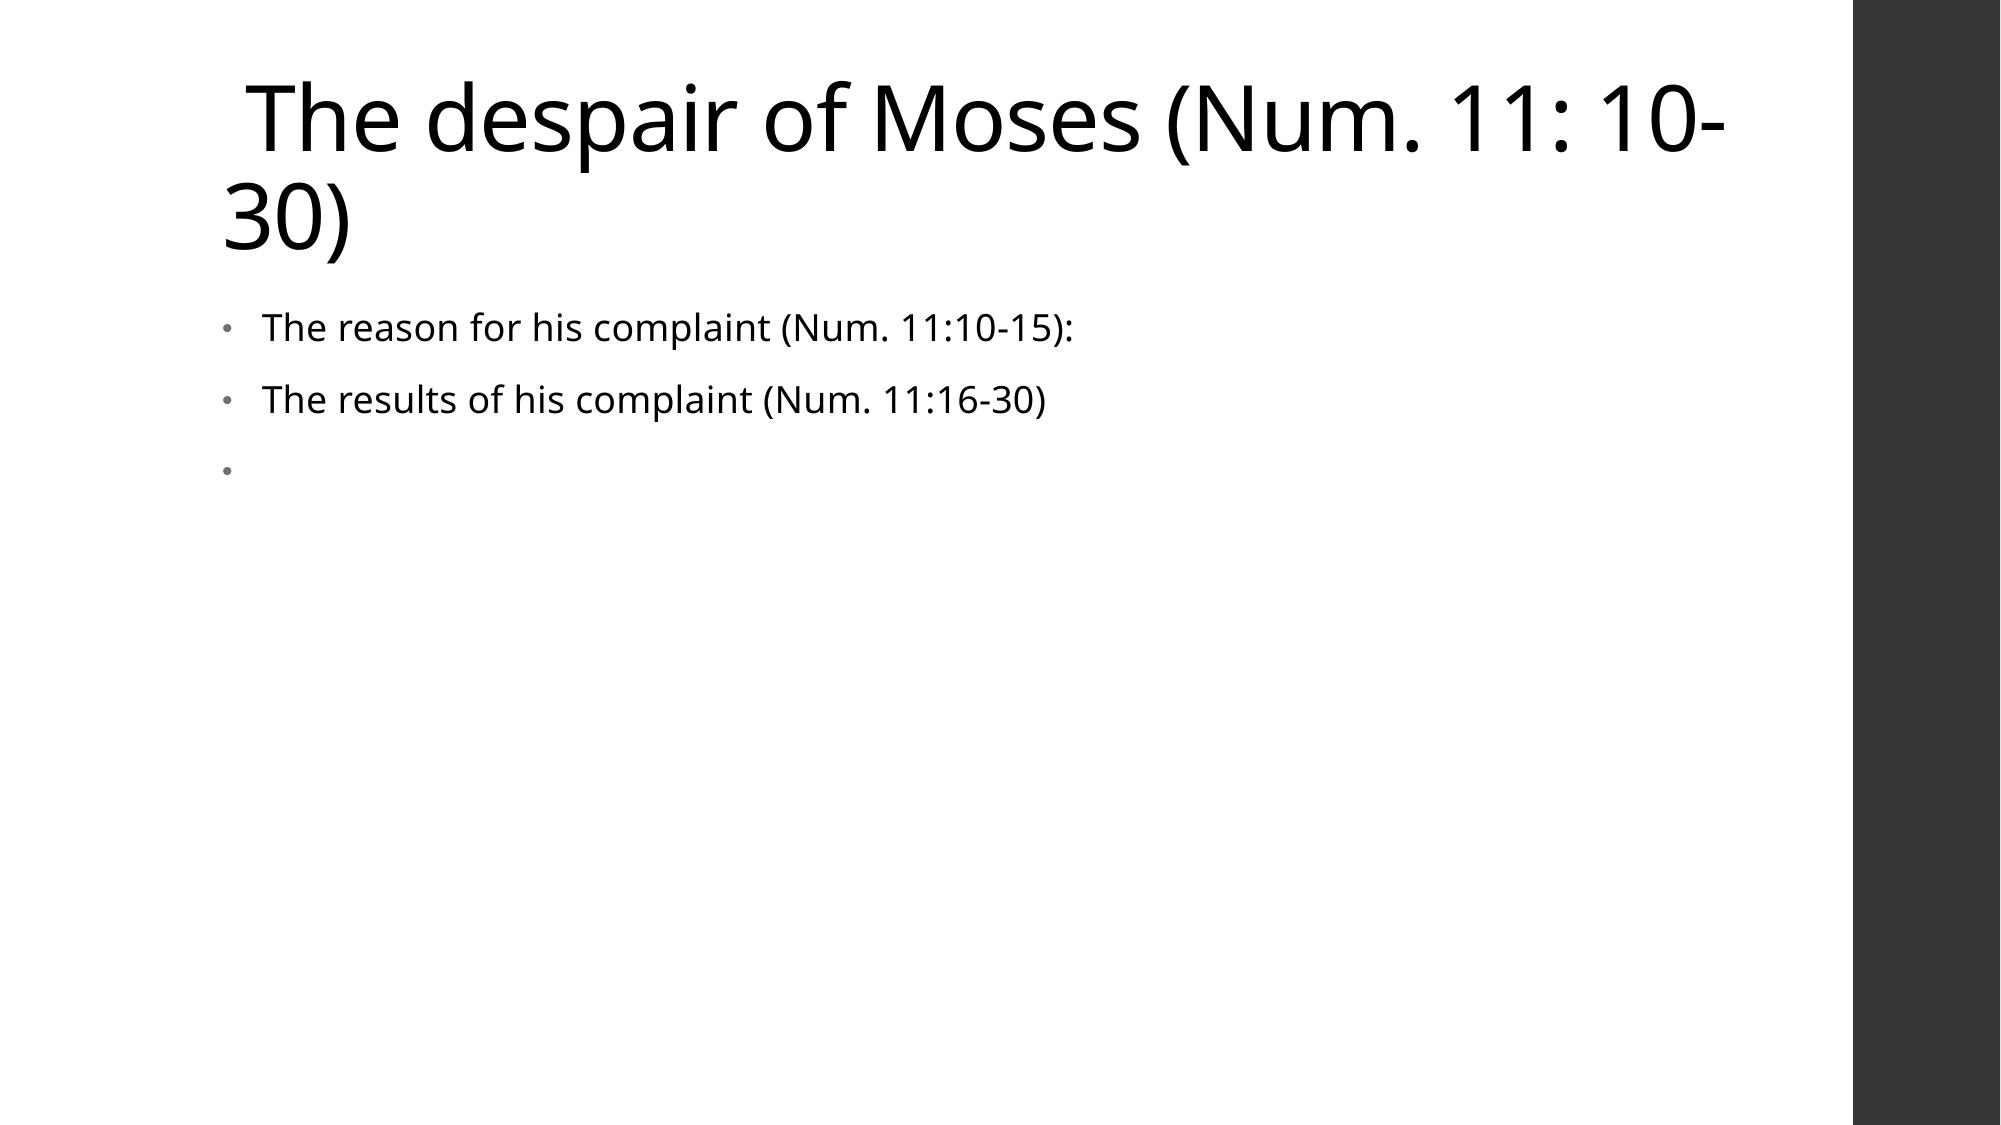

# The despair of Moses (Num. 11: 10-30)
 The reason for his complaint (Num. 11:10-15):
 The results of his complaint (Num. 11:16-30)